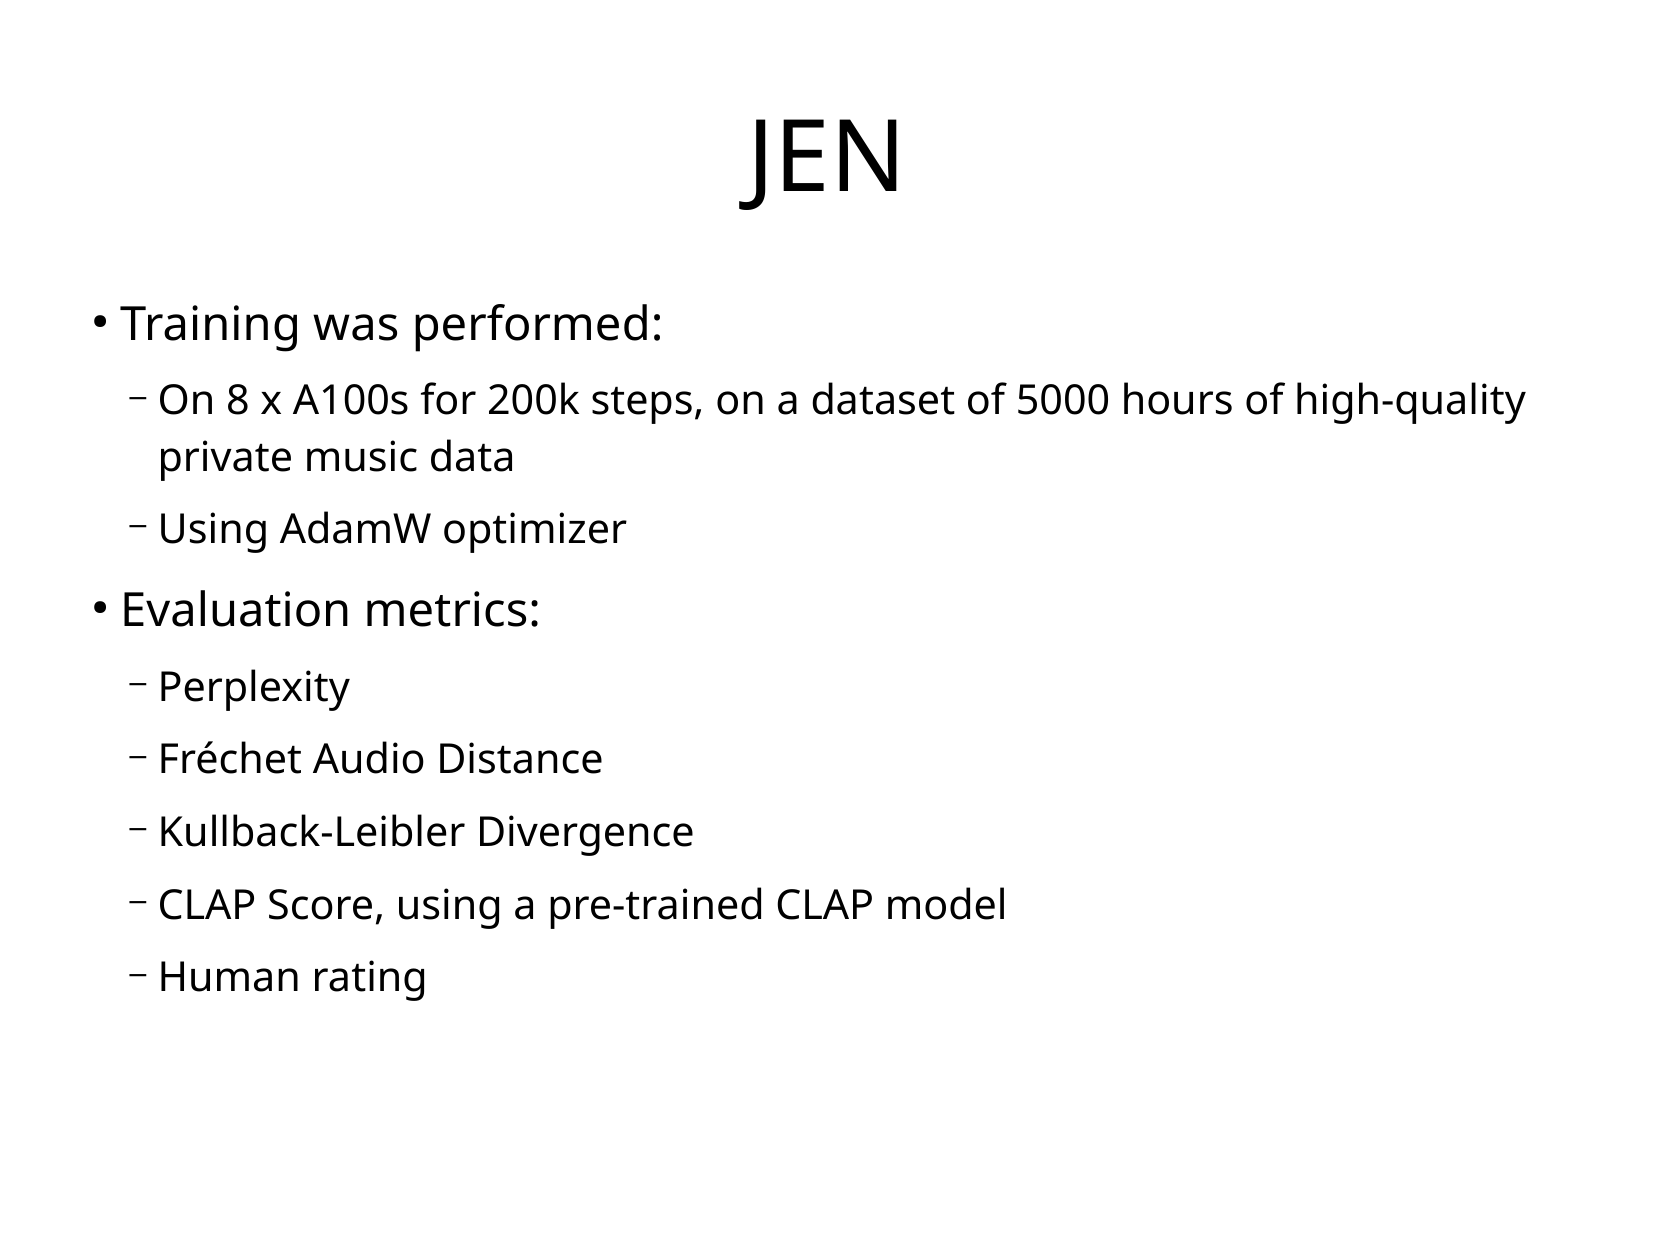

# JEN
Training was performed:
On 8 x A100s for 200k steps, on a dataset of 5000 hours of high-quality private music data
Using AdamW optimizer
Evaluation metrics:
Perplexity
Fréchet Audio Distance
Kullback-Leibler Divergence
CLAP Score, using a pre-trained CLAP model
Human rating